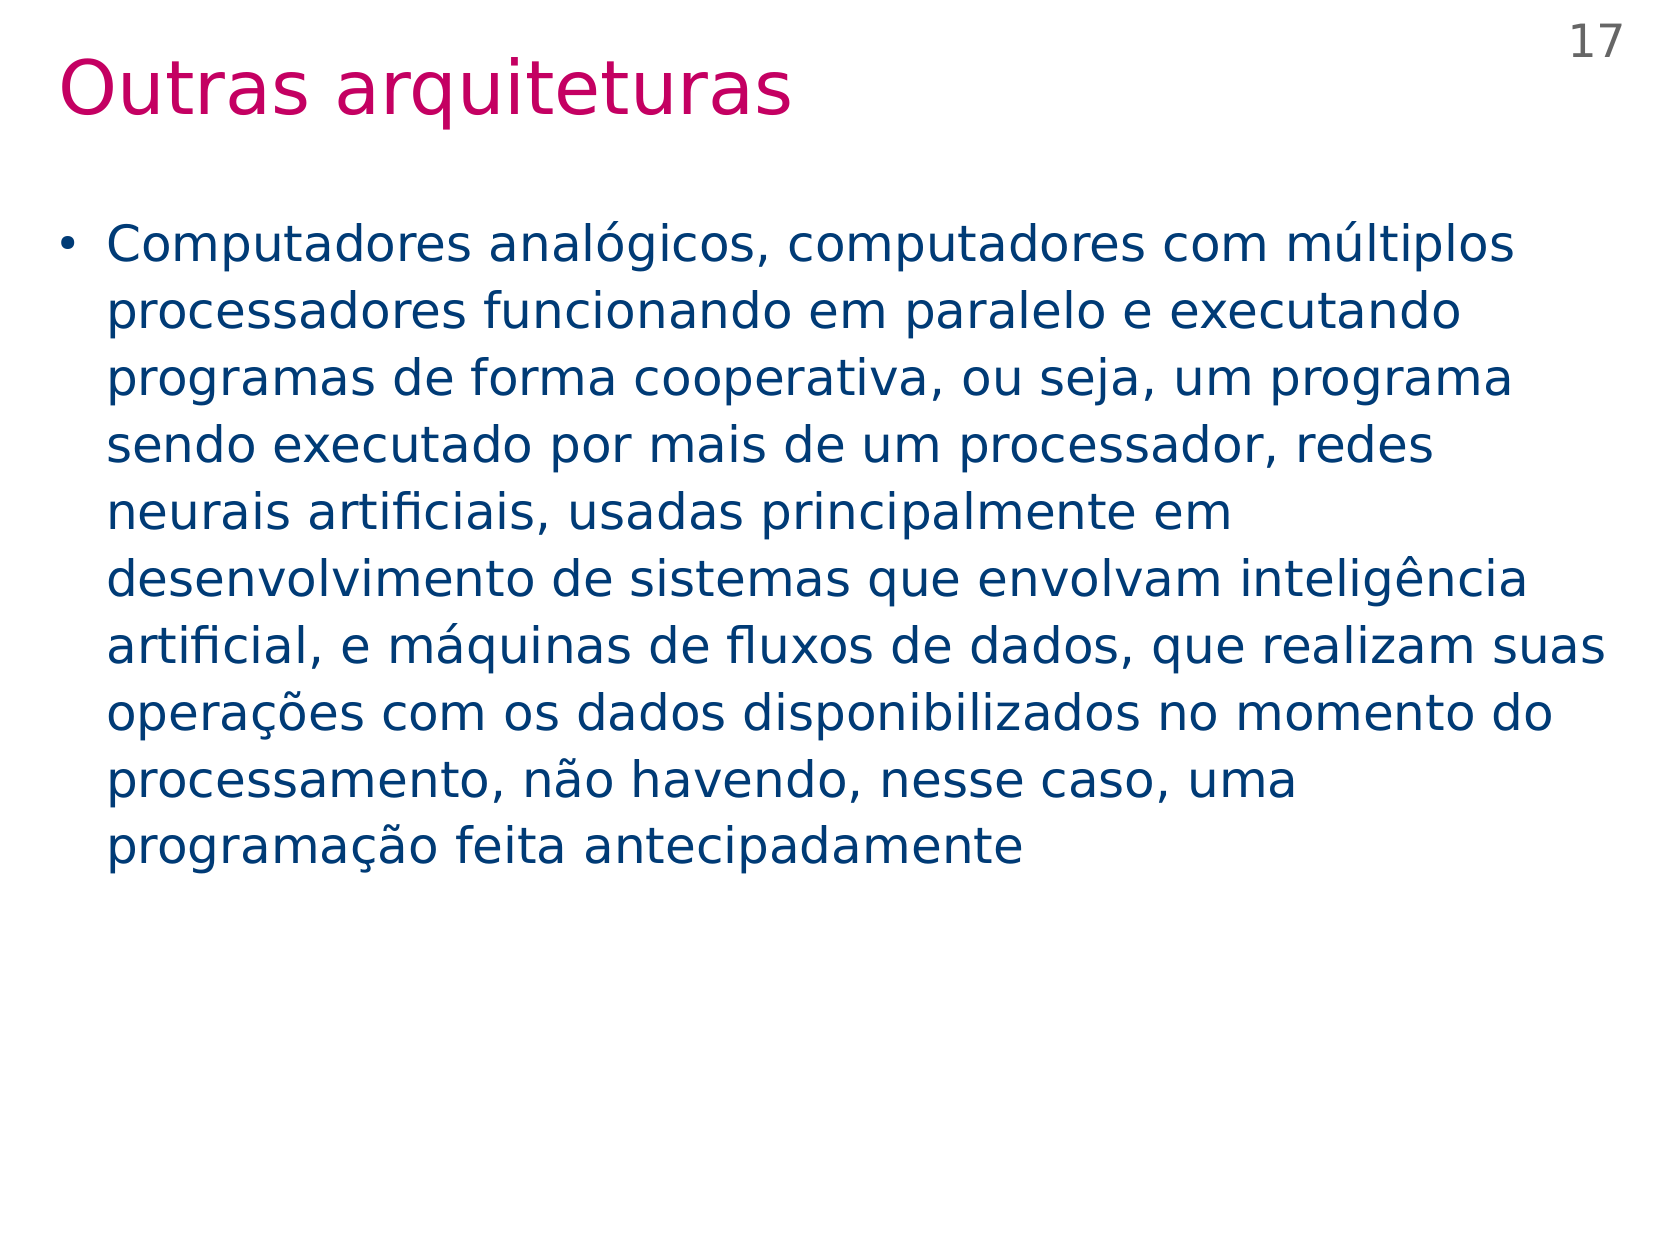

17
# Outras arquiteturas
Computadores analógicos, computadores com múltiplos processadores funcionando em paralelo e executando programas de forma cooperativa, ou seja, um programa sendo executado por mais de um processador, redes neurais artificiais, usadas principalmente em desenvolvimento de sistemas que envolvam inteligência artificial, e máquinas de fluxos de dados, que realizam suas operações com os dados disponibilizados no momento do processamento, não havendo, nesse caso, uma programação feita antecipadamente